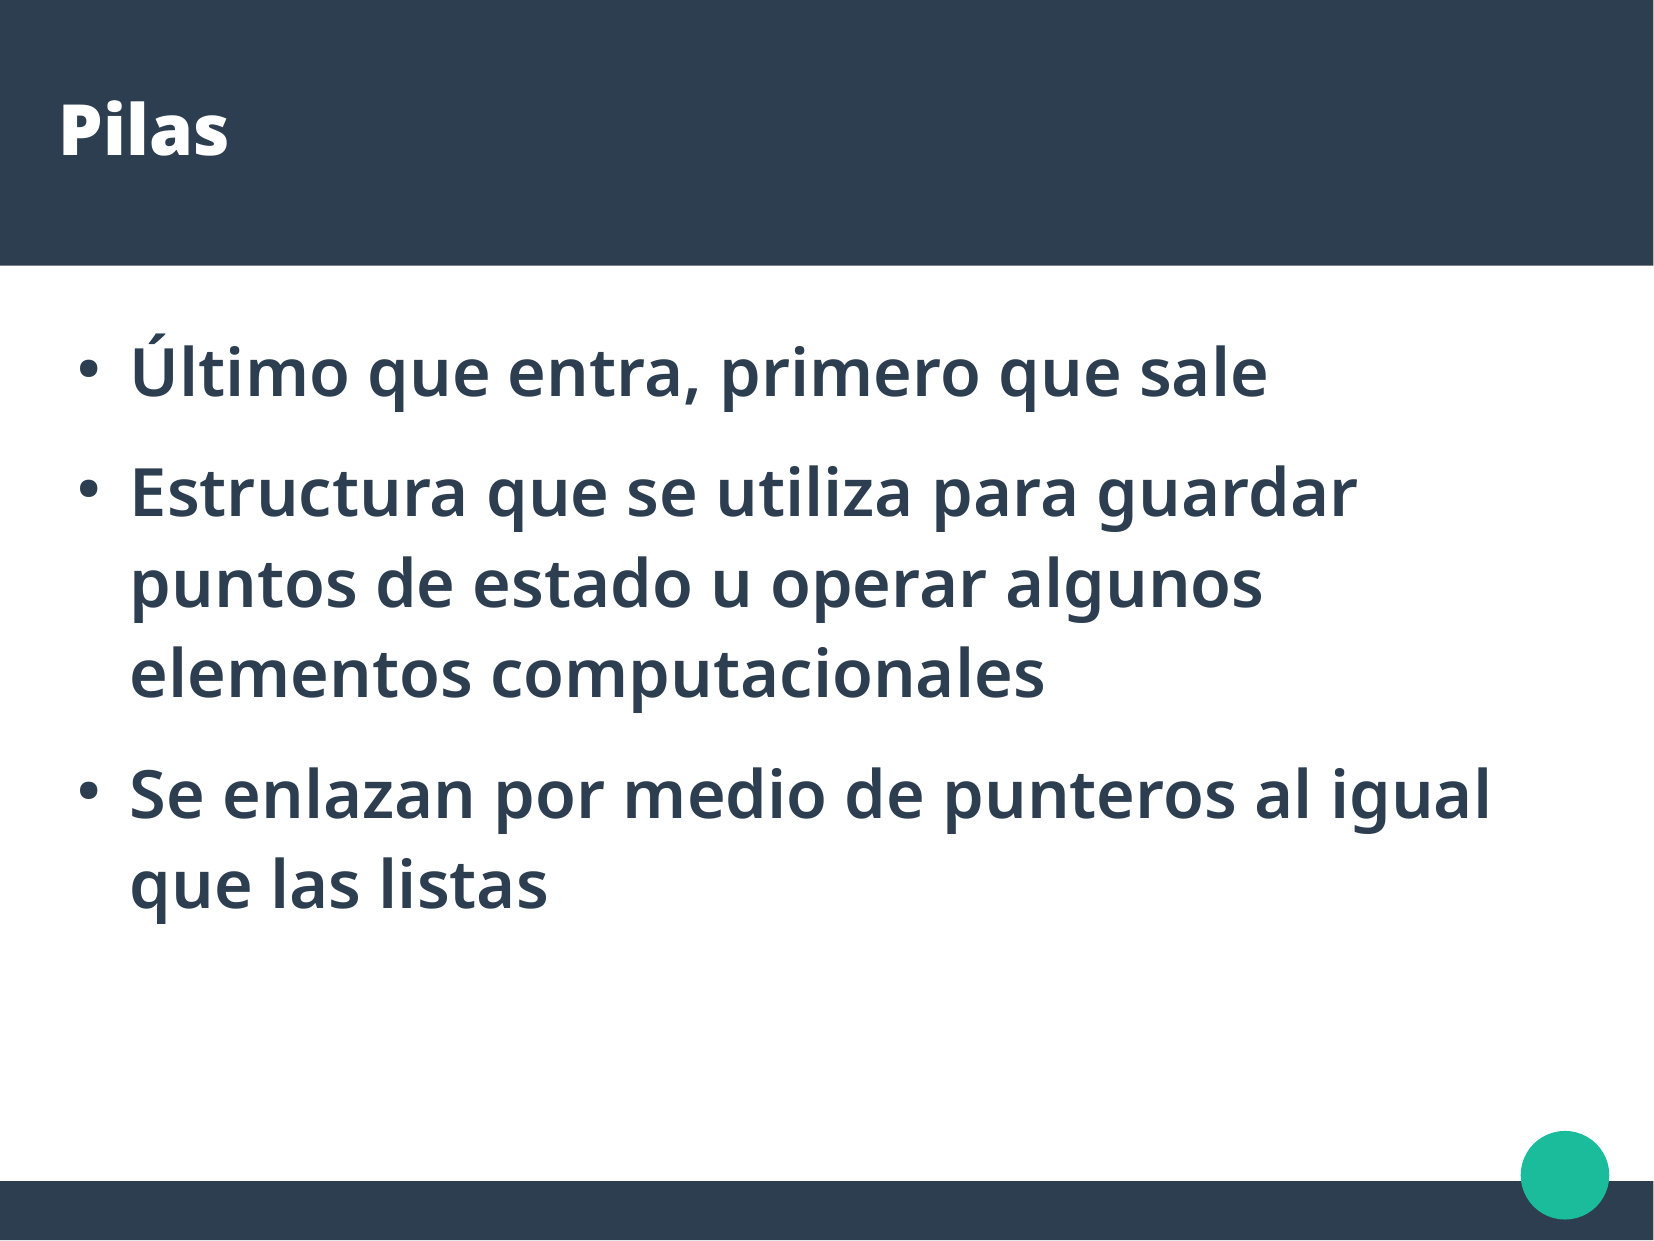

# Pilas
Último que entra, primero que sale
Estructura que se utiliza para guardar puntos de estado u operar algunos elementos computacionales
Se enlazan por medio de punteros al igual que las listas